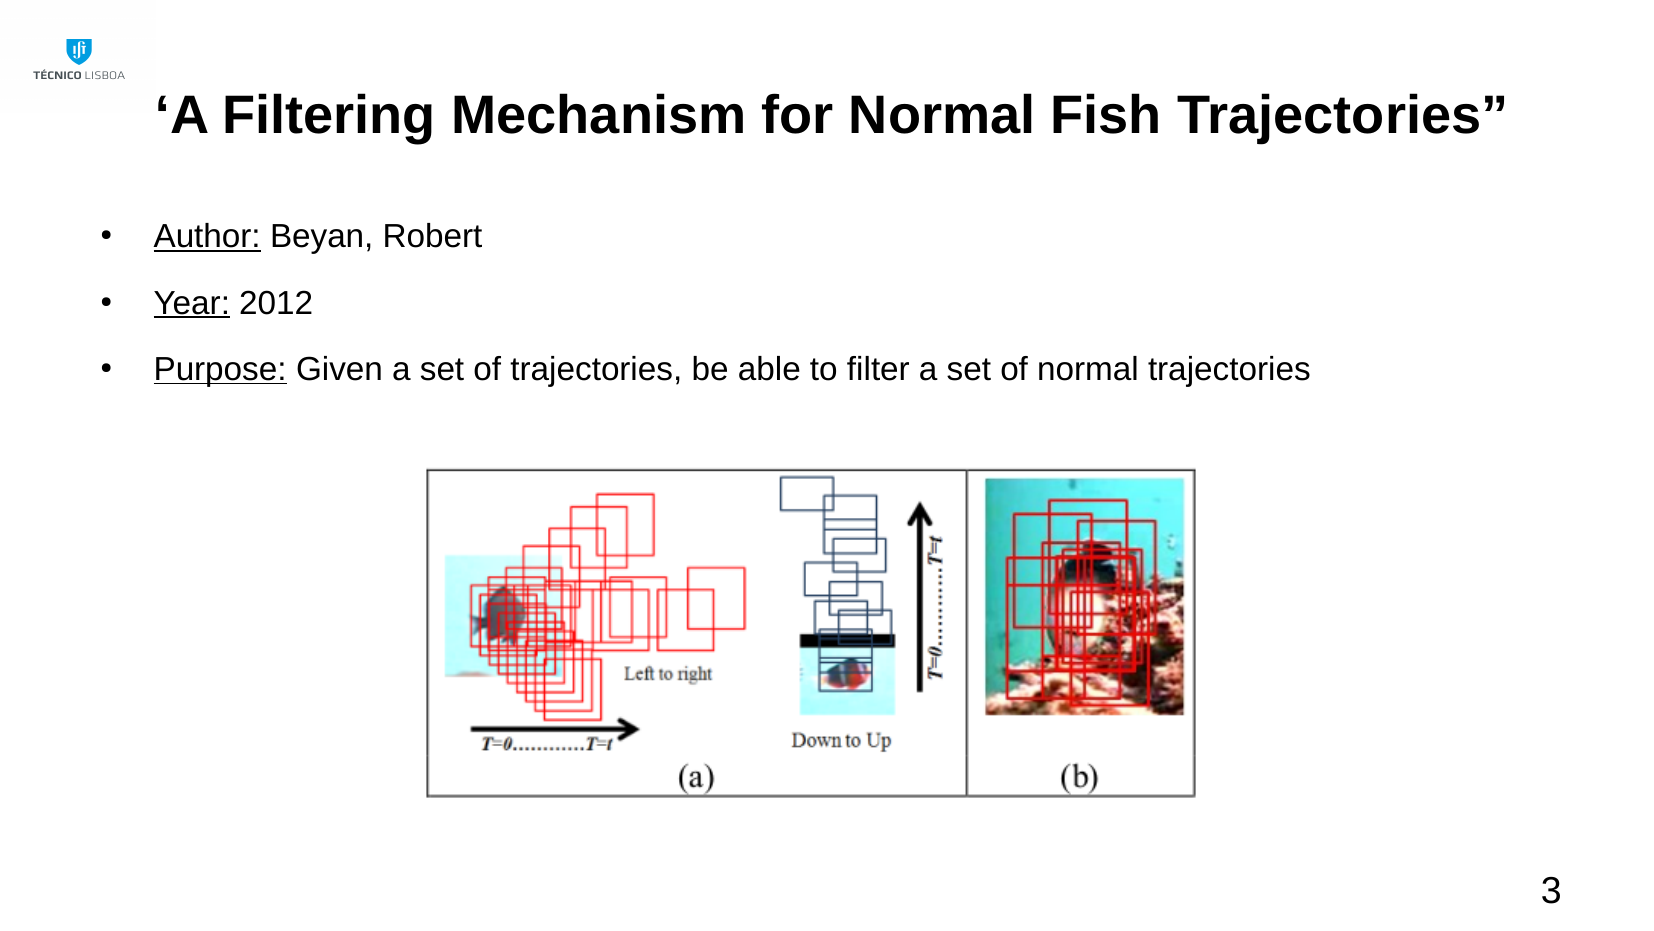

# “A Filtering Mechanism for Normal Fish Trajectories”
Author: Beyan, Robert
Year: 2012
Purpose: Given a set of trajectories, be able to filter a set of normal trajectories